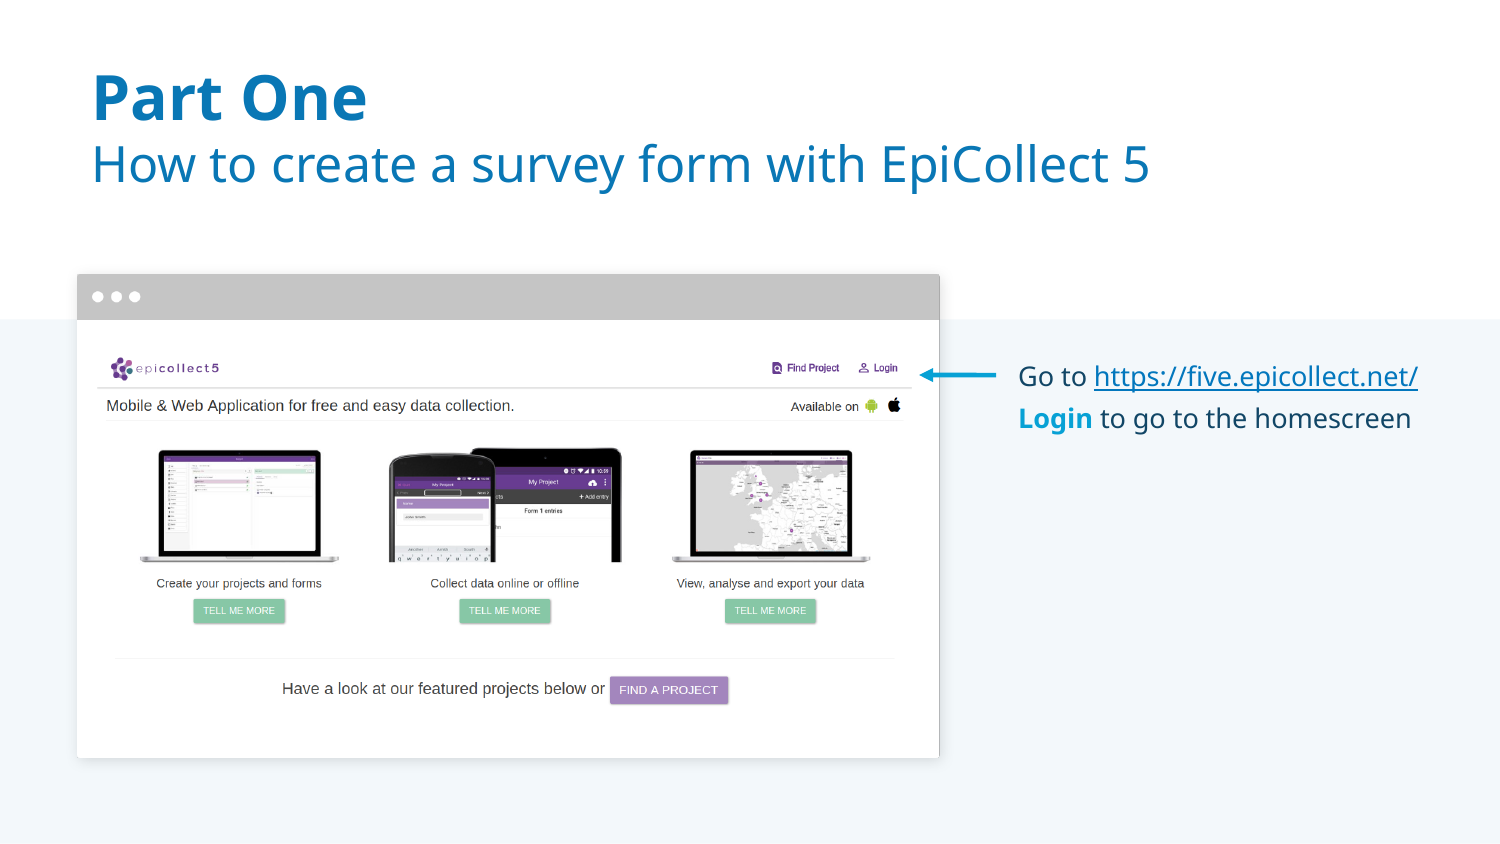

Part One
How to create a survey form with EpiCollect 5
Go to https://five.epicollect.net/
Login to go to the homescreen